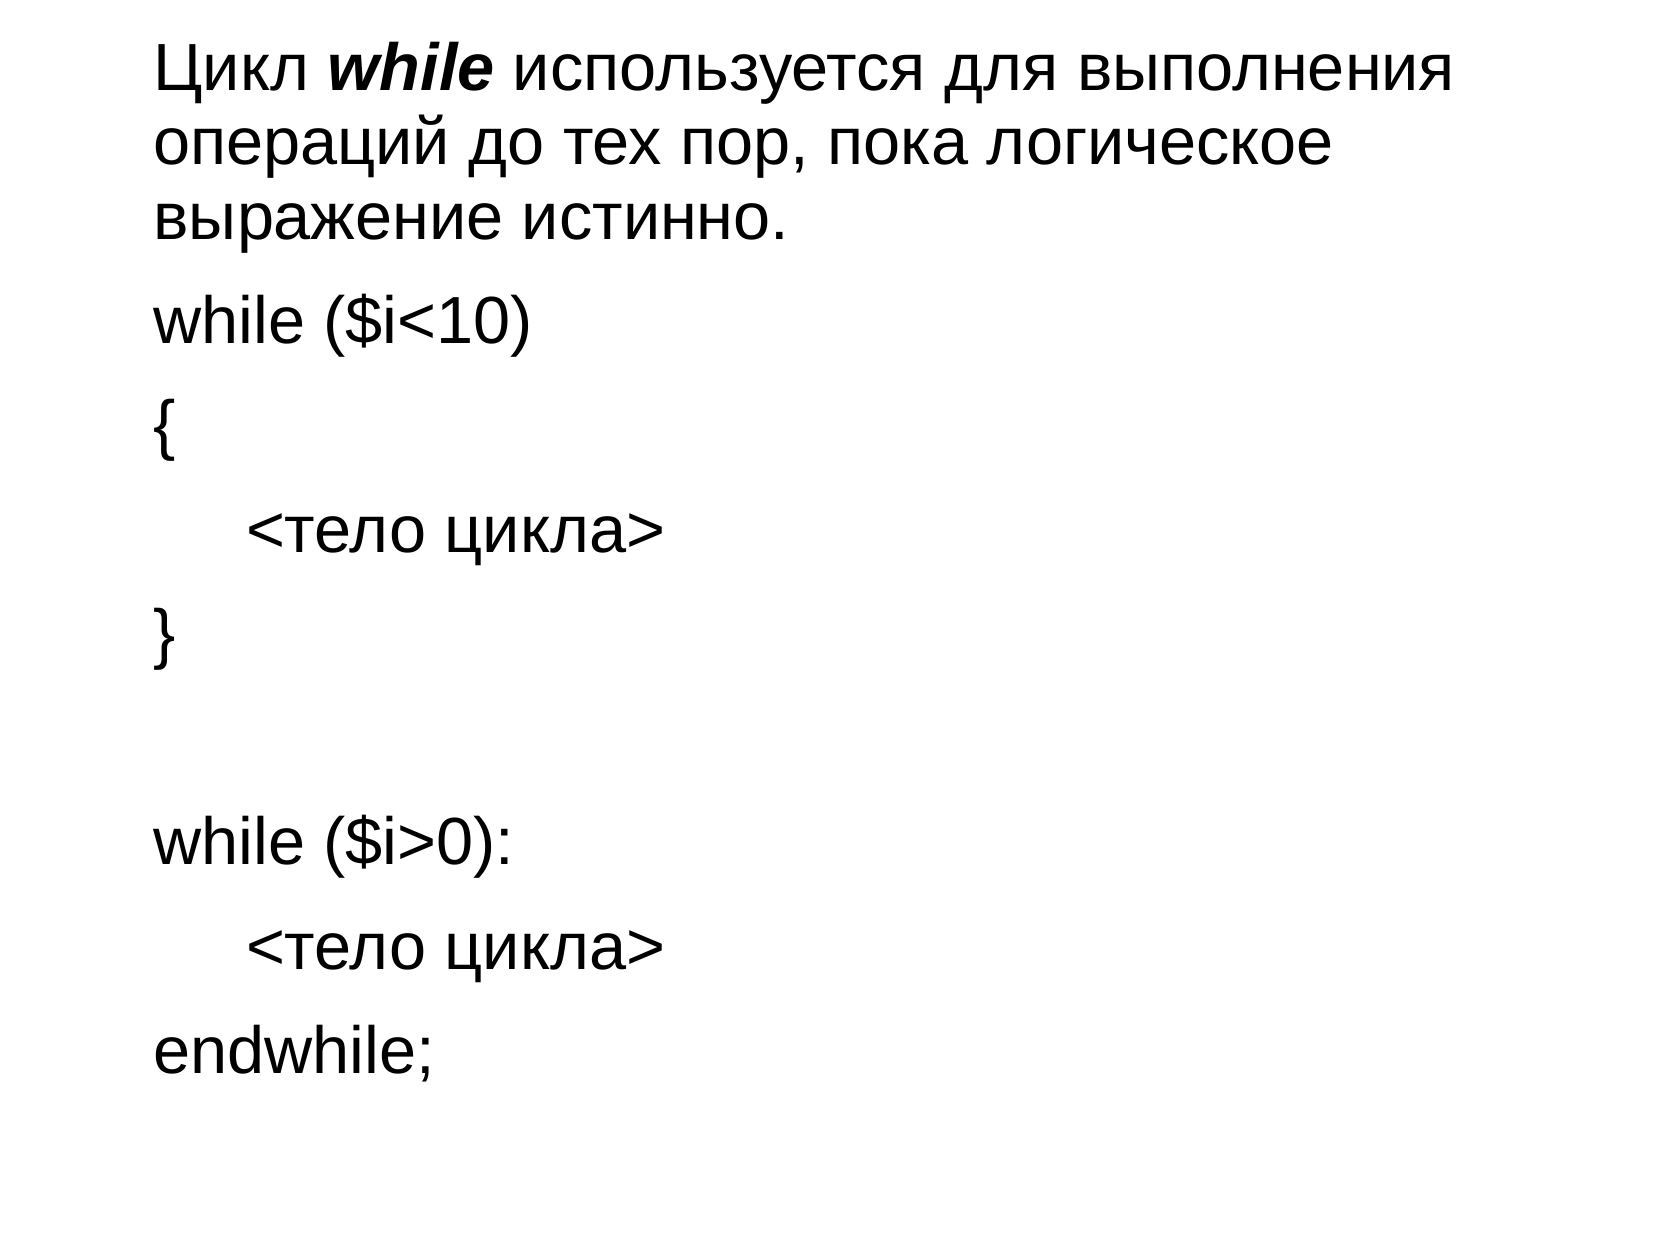

# Цикл while используется для выполнения операций до тех пор, пока логическое выражение истинно.
while ($i<10)
{
 <тело цикла>
}
while ($i>0):
 <тело цикла>
endwhile;